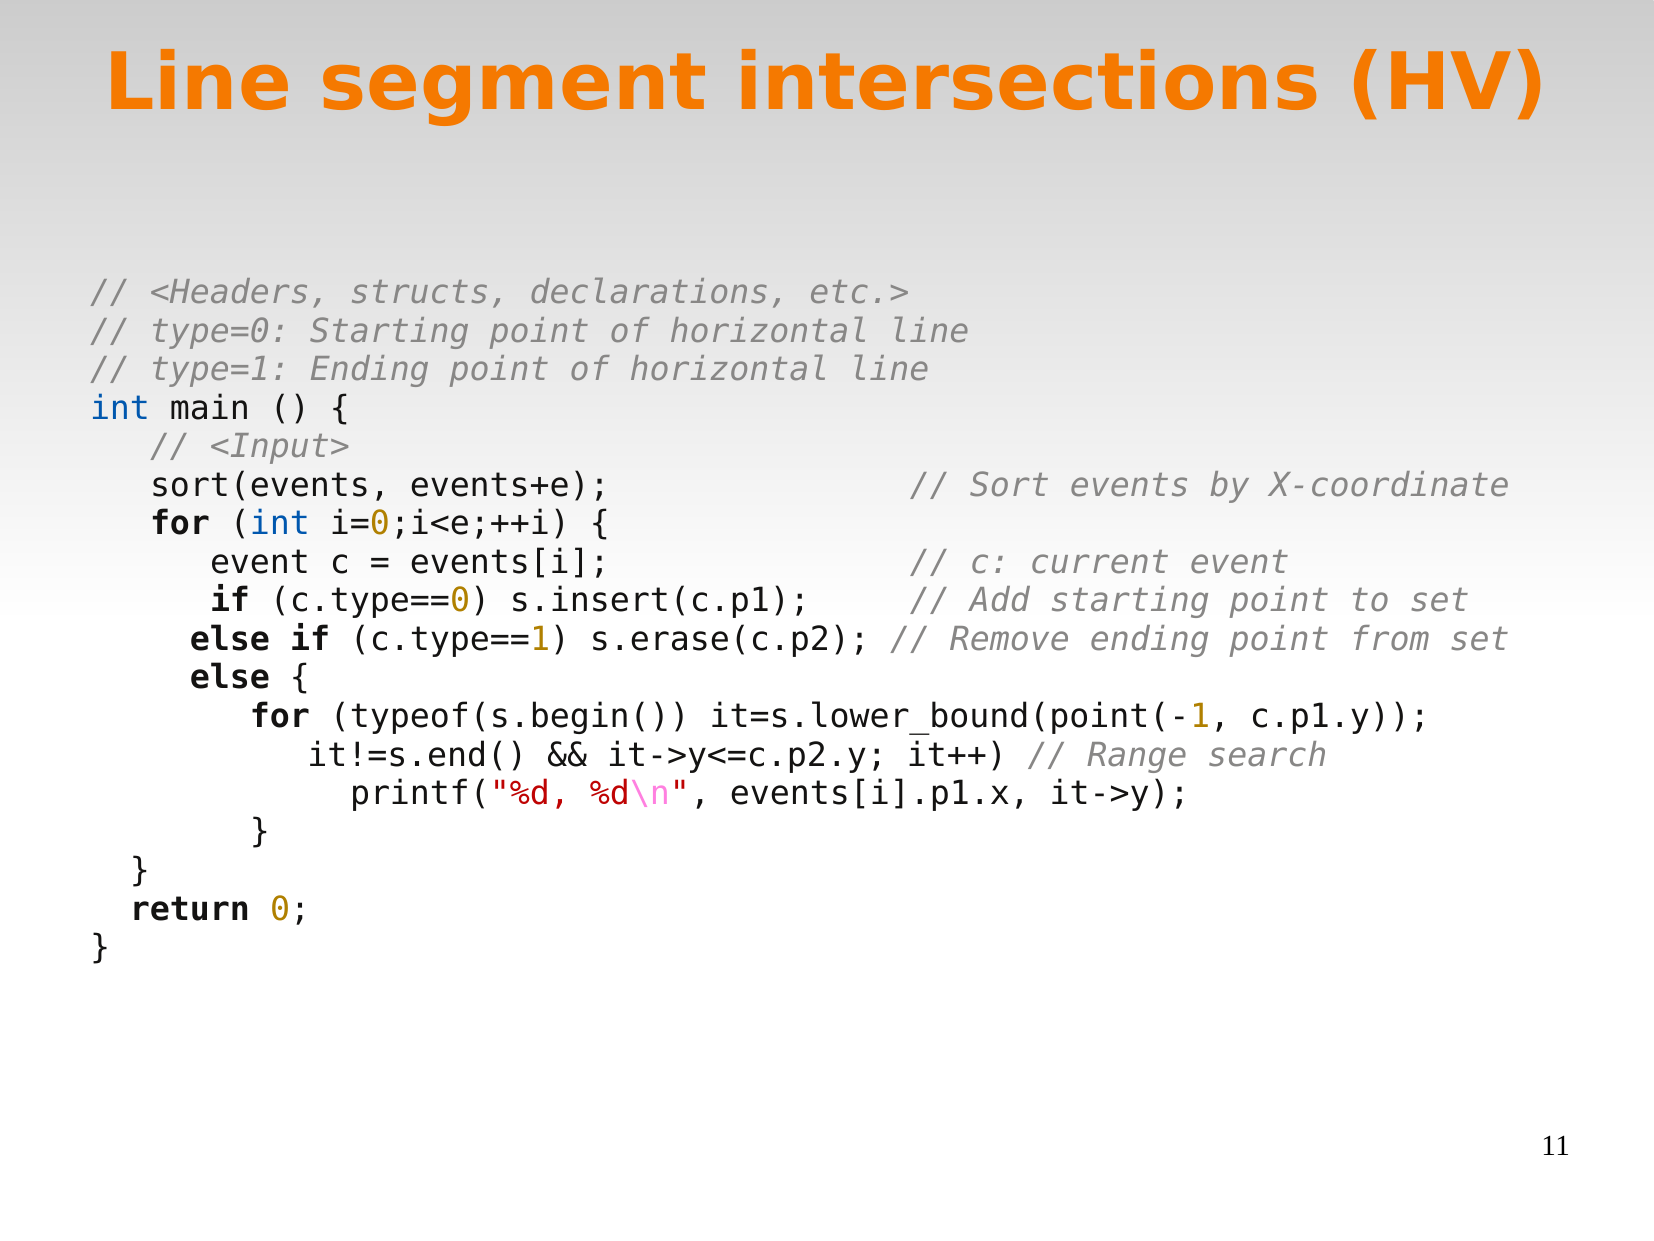

# Line segment intersections (HV)
 // <Headers, structs, declarations, etc.>
 // type=0: Starting point of horizontal line
 // type=1: Ending point of horizontal line
 int main () {
 // <Input>
 sort(events, events+e); // Sort events by X-coordinate
 for (int i=0;i<e;++i) {
 event c = events[i]; // c: current event
 if (c.type==0) s.insert(c.p1); // Add starting point to set
 else if (c.type==1) s.erase(c.p2); // Remove ending point from set
 else {
 for (typeof(s.begin()) it=s.lower_bound(point(-1, c.p1.y)); it!=s.end() && it->y<=c.p2.y; it++) // Range search
 printf("%d, %d\n", events[i].p1.x, it->y);
 }
 }
 return 0;
 }
11